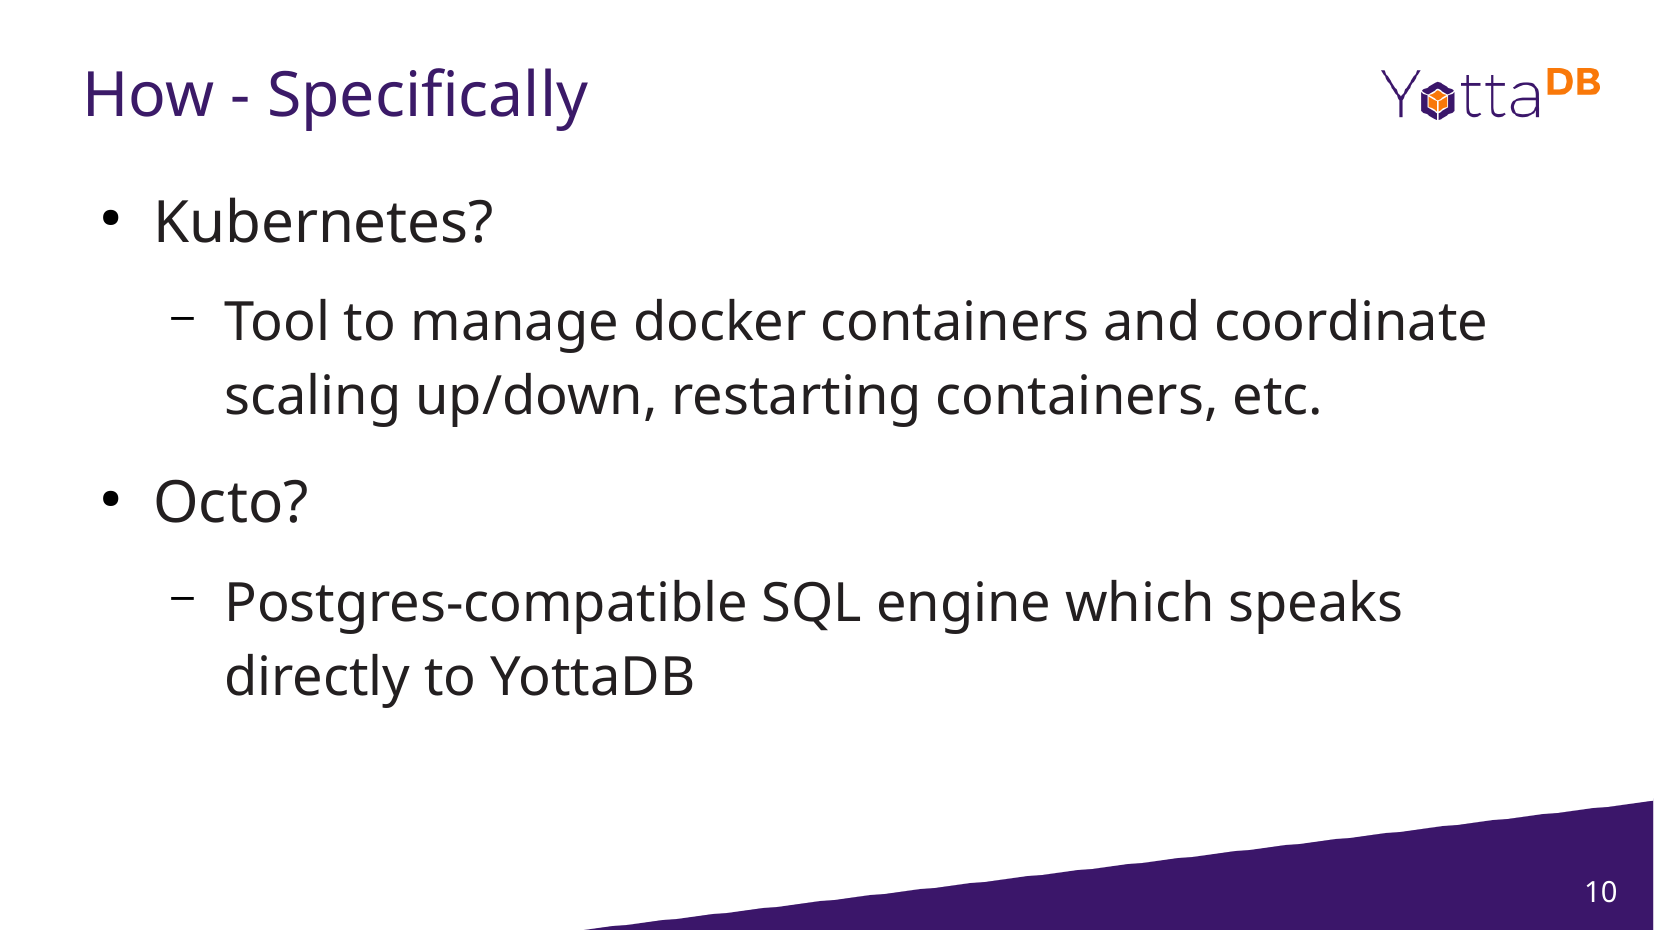

# How - Specifically
Kubernetes?
Tool to manage docker containers and coordinate scaling up/down, restarting containers, etc.
Octo?
Postgres-compatible SQL engine which speaks directly to YottaDB
10